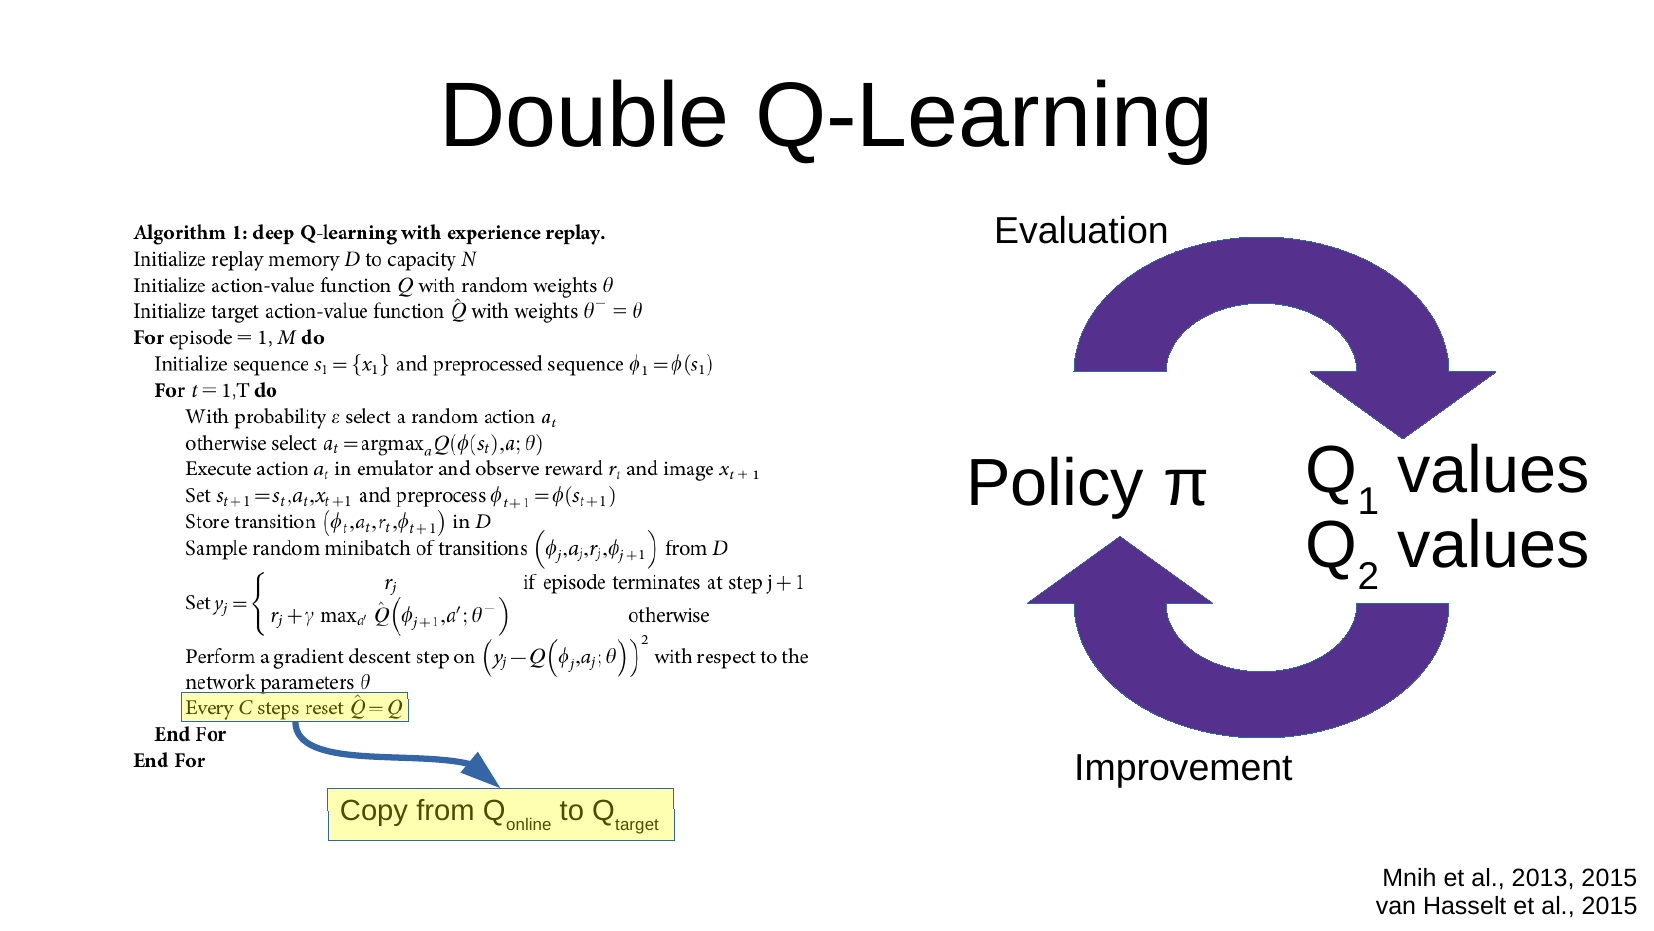

Double Q-Learning
Evaluation
Q1 values
Policy π
Q2 values
Improvement
Copy from Qonline to Qtarget
# Mnih et al., 2013, 2015 van Hasselt et al., 2015